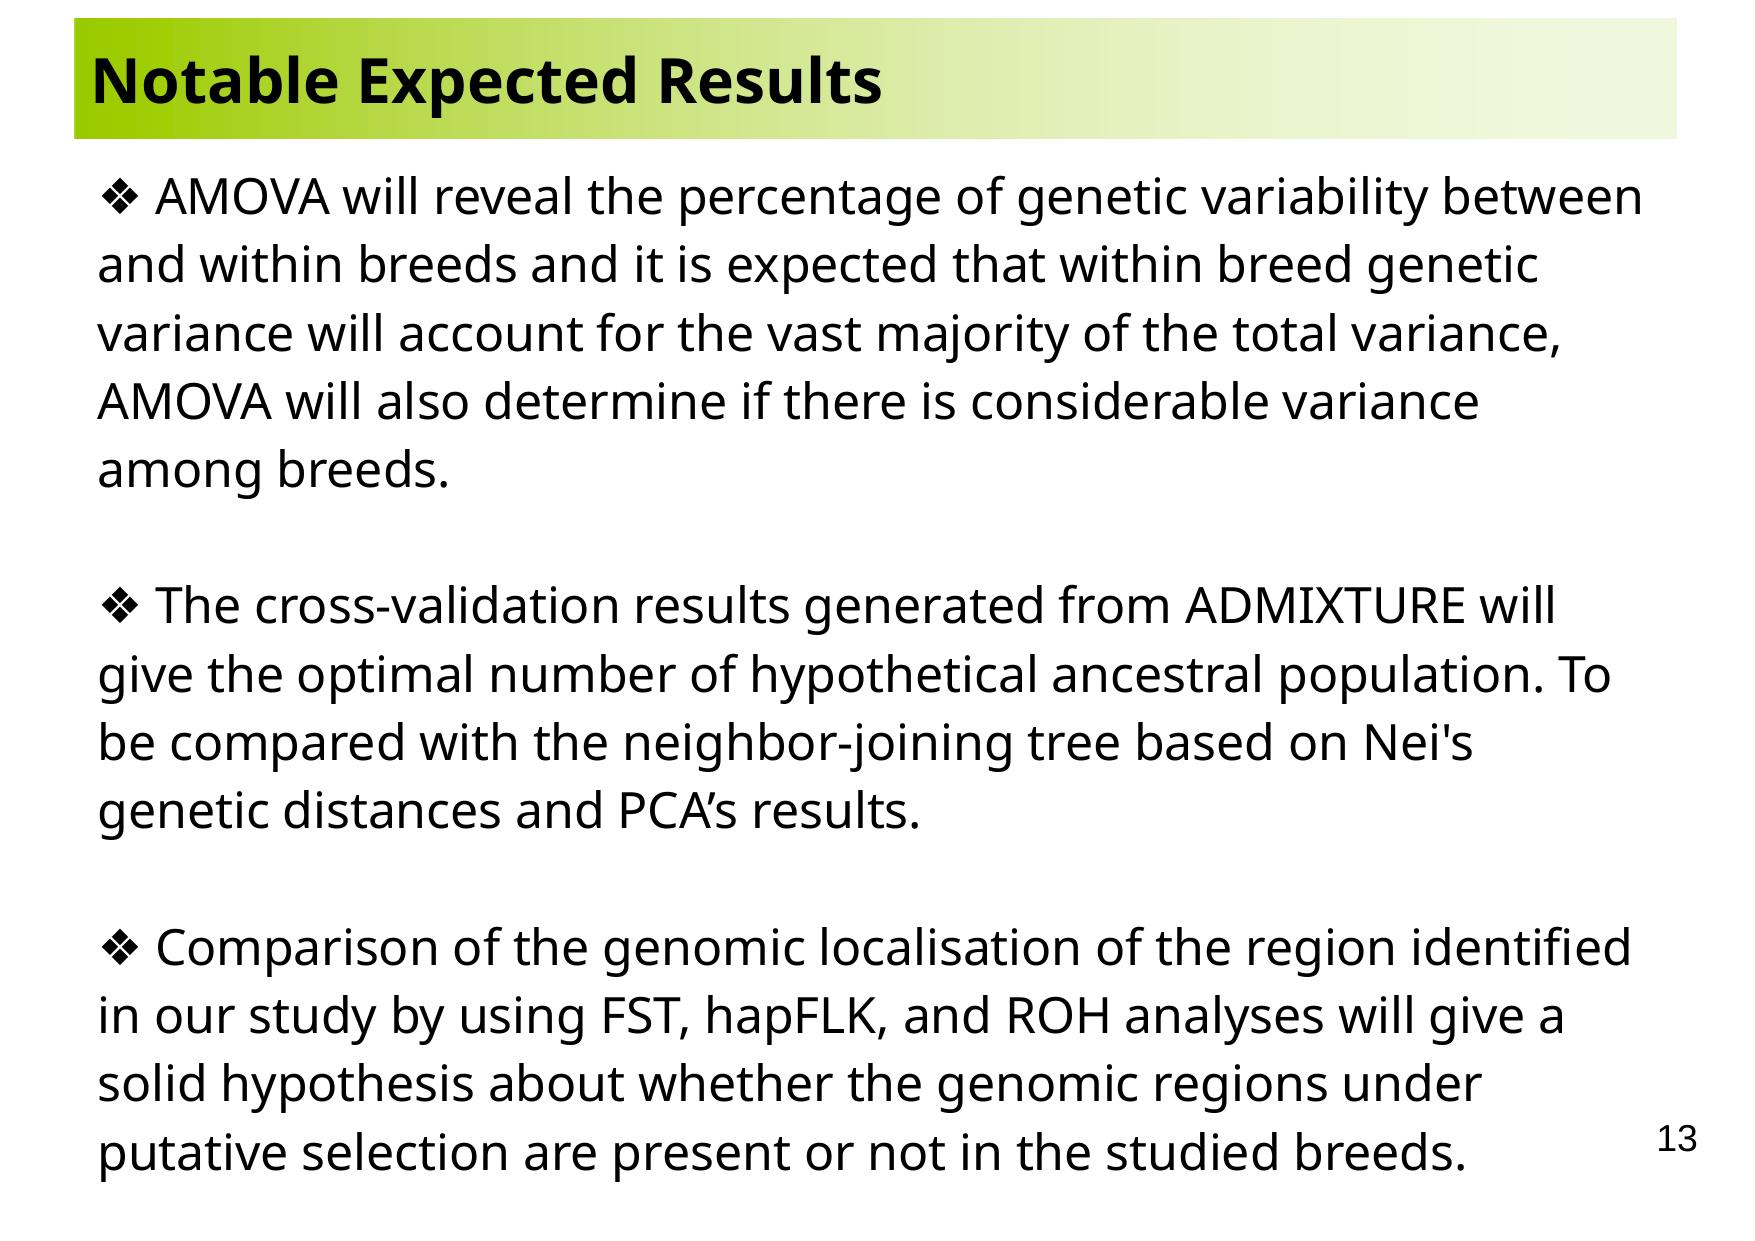

# Notable Expected Results
❖ AMOVA will reveal the percentage of genetic variability between and within breeds and it is expected that within breed genetic variance will account for the vast majority of the total variance, AMOVA will also determine if there is considerable variance among breeds.
❖ The cross-validation results generated from ADMIXTURE will give the optimal number of hypothetical ancestral population. To be compared with the neighbor-joining tree based on Nei's genetic distances and PCA’s results.
❖ Comparison of the genomic localisation of the region identified in our study by using FST, hapFLK, and ROH analyses will give a solid hypothesis about whether the genomic regions under putative selection are present or not in the studied breeds.
13